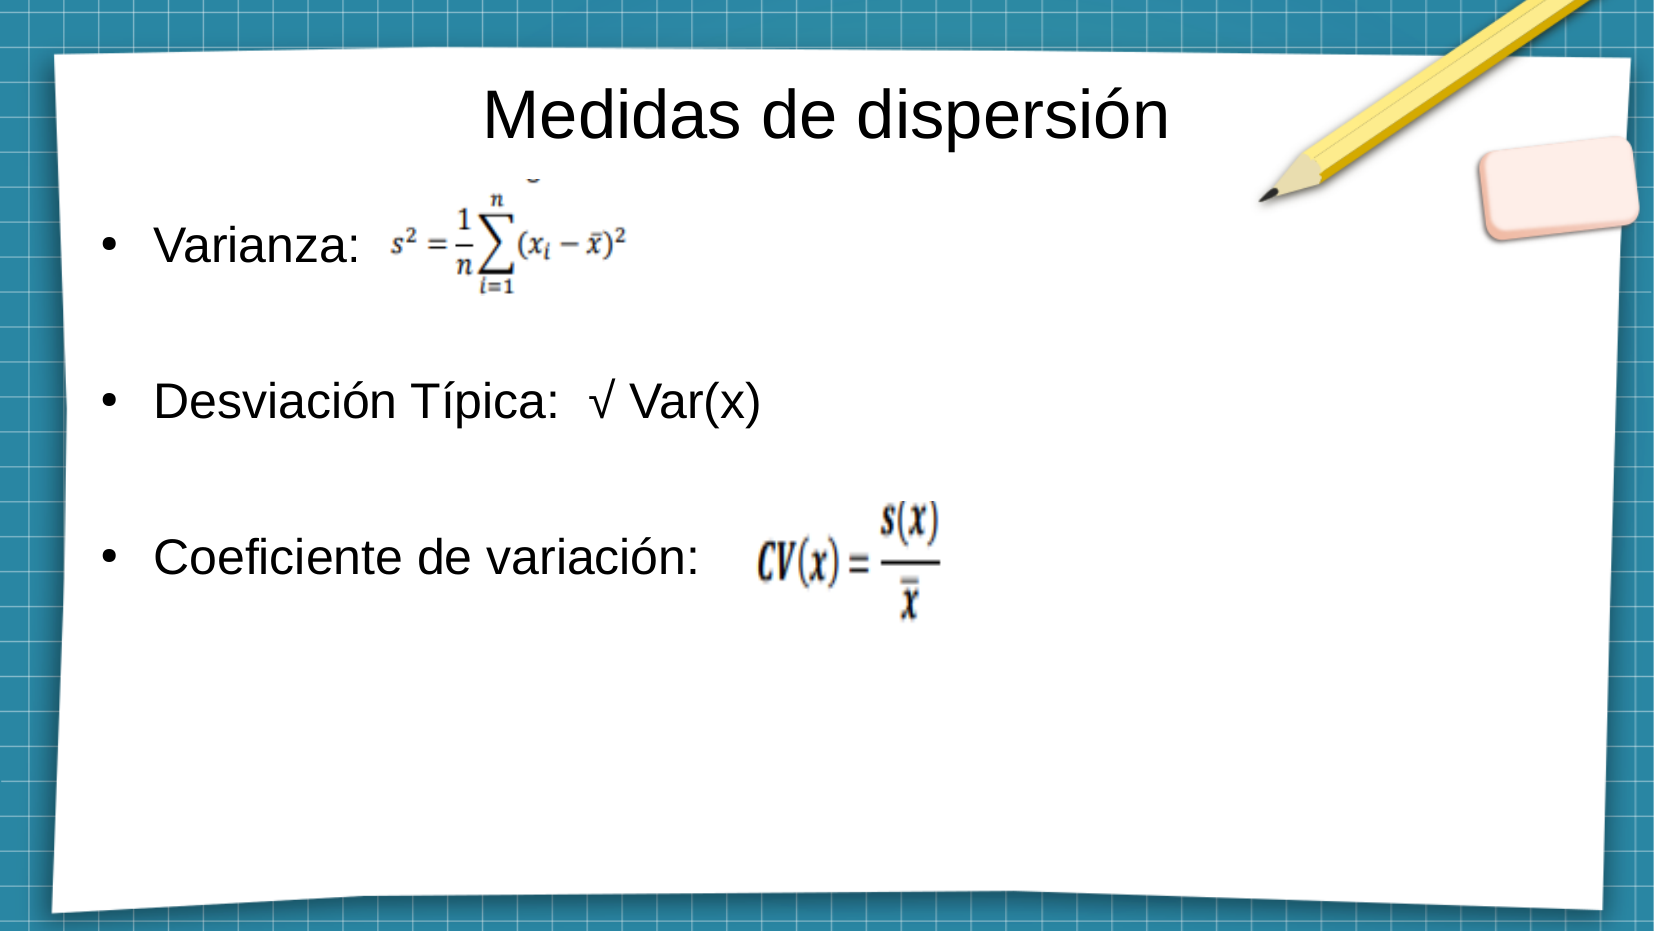

# Medidas de dispersión
Varianza:
Desviación Típica: √ Var(x)
Coeficiente de variación: